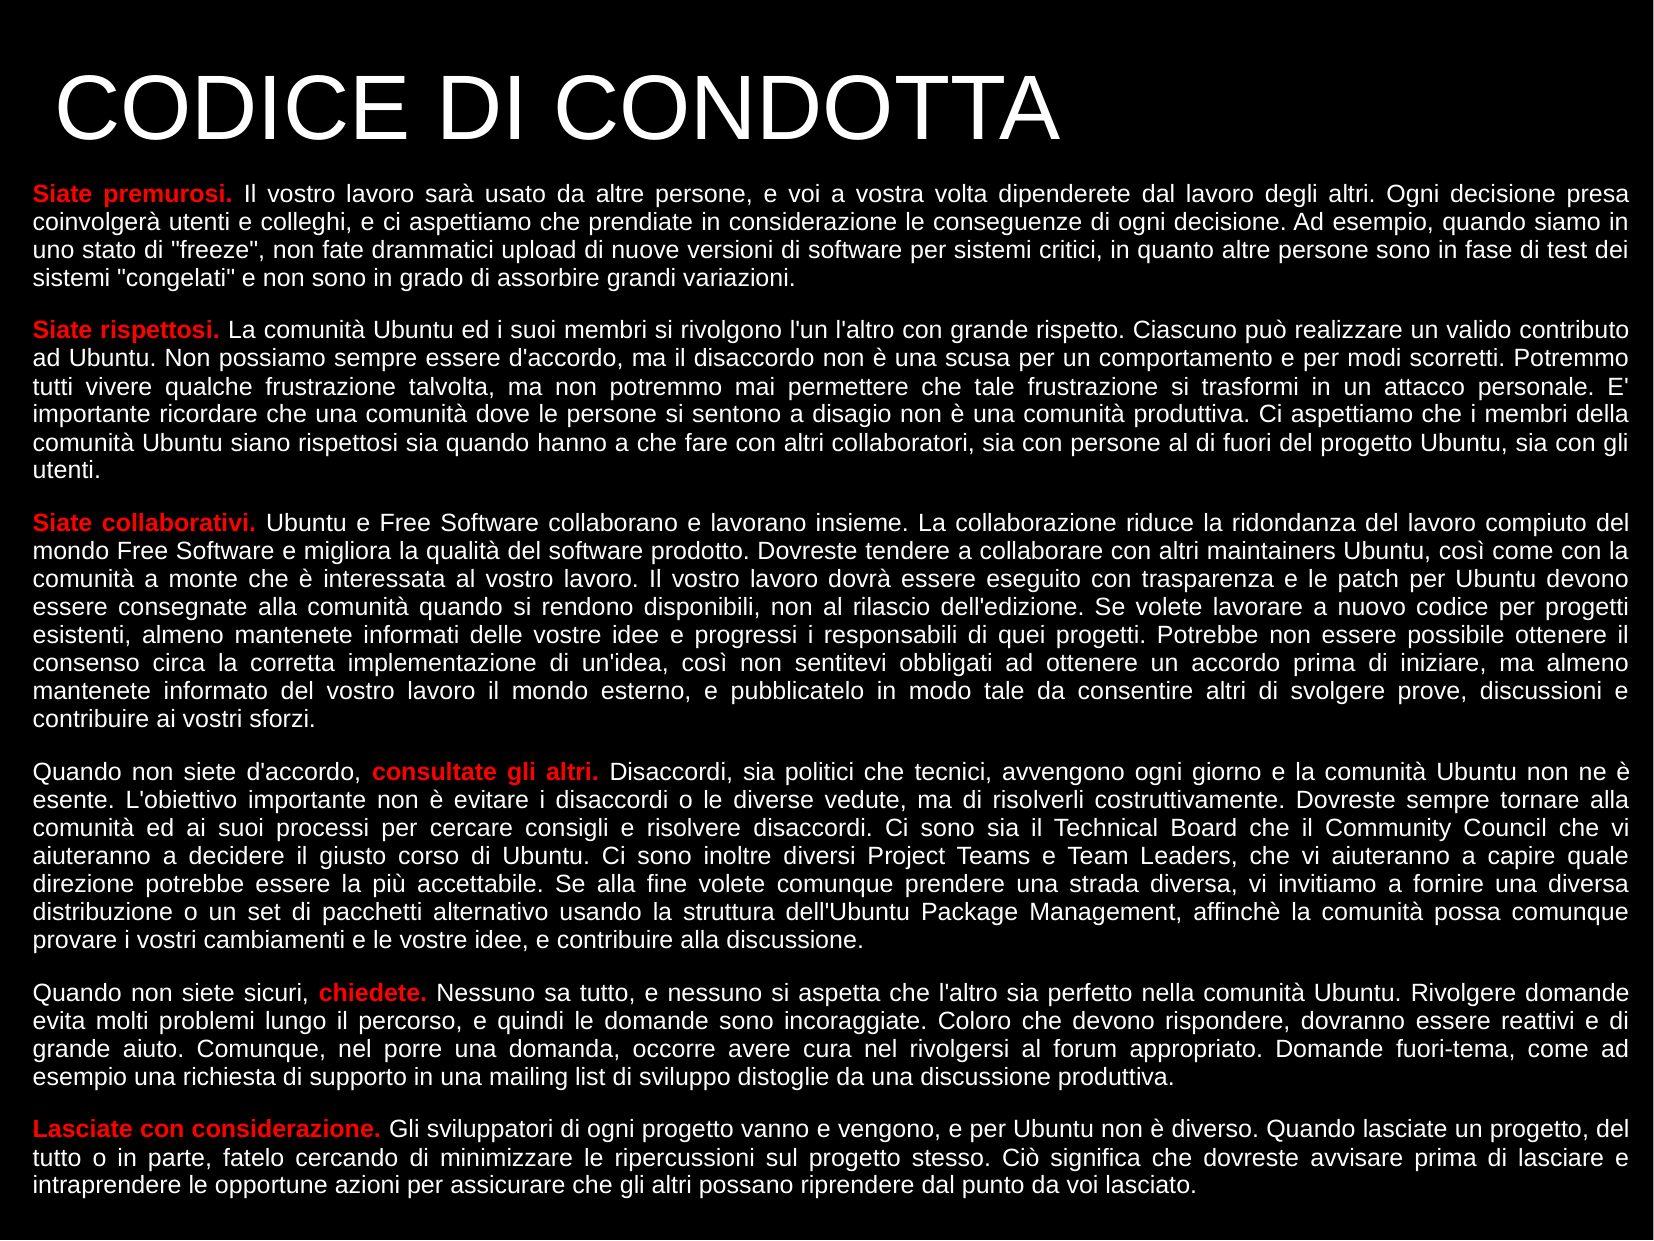

CODICE DI CONDOTTA
Siate premurosi. Il vostro lavoro sarà usato da altre persone, e voi a vostra volta dipenderete dal lavoro degli altri. Ogni decisione presa coinvolgerà utenti e colleghi, e ci aspettiamo che prendiate in considerazione le conseguenze di ogni decisione. Ad esempio, quando siamo in uno stato di "freeze", non fate drammatici upload di nuove versioni di software per sistemi critici, in quanto altre persone sono in fase di test dei sistemi "congelati" e non sono in grado di assorbire grandi variazioni.
Siate rispettosi. La comunità Ubuntu ed i suoi membri si rivolgono l'un l'altro con grande rispetto. Ciascuno può realizzare un valido contributo ad Ubuntu. Non possiamo sempre essere d'accordo, ma il disaccordo non è una scusa per un comportamento e per modi scorretti. Potremmo tutti vivere qualche frustrazione talvolta, ma non potremmo mai permettere che tale frustrazione si trasformi in un attacco personale. E' importante ricordare che una comunità dove le persone si sentono a disagio non è una comunità produttiva. Ci aspettiamo che i membri della comunità Ubuntu siano rispettosi sia quando hanno a che fare con altri collaboratori, sia con persone al di fuori del progetto Ubuntu, sia con gli utenti.
Siate collaborativi. Ubuntu e Free Software collaborano e lavorano insieme. La collaborazione riduce la ridondanza del lavoro compiuto del mondo Free Software e migliora la qualità del software prodotto. Dovreste tendere a collaborare con altri maintainers Ubuntu, così come con la comunità a monte che è interessata al vostro lavoro. Il vostro lavoro dovrà essere eseguito con trasparenza e le patch per Ubuntu devono essere consegnate alla comunità quando si rendono disponibili, non al rilascio dell'edizione. Se volete lavorare a nuovo codice per progetti esistenti, almeno mantenete informati delle vostre idee e progressi i responsabili di quei progetti. Potrebbe non essere possibile ottenere il consenso circa la corretta implementazione di un'idea, così non sentitevi obbligati ad ottenere un accordo prima di iniziare, ma almeno mantenete informato del vostro lavoro il mondo esterno, e pubblicatelo in modo tale da consentire altri di svolgere prove, discussioni e contribuire ai vostri sforzi.
Quando non siete d'accordo, consultate gli altri. Disaccordi, sia politici che tecnici, avvengono ogni giorno e la comunità Ubuntu non ne è esente. L'obiettivo importante non è evitare i disaccordi o le diverse vedute, ma di risolverli costruttivamente. Dovreste sempre tornare alla comunità ed ai suoi processi per cercare consigli e risolvere disaccordi. Ci sono sia il Technical Board che il Community Council che vi aiuteranno a decidere il giusto corso di Ubuntu. Ci sono inoltre diversi Project Teams e Team Leaders, che vi aiuteranno a capire quale direzione potrebbe essere la più accettabile. Se alla fine volete comunque prendere una strada diversa, vi invitiamo a fornire una diversa distribuzione o un set di pacchetti alternativo usando la struttura dell'Ubuntu Package Management, affinchè la comunità possa comunque provare i vostri cambiamenti e le vostre idee, e contribuire alla discussione.
Quando non siete sicuri, chiedete. Nessuno sa tutto, e nessuno si aspetta che l'altro sia perfetto nella comunità Ubuntu. Rivolgere domande evita molti problemi lungo il percorso, e quindi le domande sono incoraggiate. Coloro che devono rispondere, dovranno essere reattivi e di grande aiuto. Comunque, nel porre una domanda, occorre avere cura nel rivolgersi al forum appropriato. Domande fuori-tema, come ad esempio una richiesta di supporto in una mailing list di sviluppo distoglie da una discussione produttiva.
Lasciate con considerazione. Gli sviluppatori di ogni progetto vanno e vengono, e per Ubuntu non è diverso. Quando lasciate un progetto, del tutto o in parte, fatelo cercando di minimizzare le ripercussioni sul progetto stesso. Ciò significa che dovreste avvisare prima di lasciare e intraprendere le opportune azioni per assicurare che gli altri possano riprendere dal punto da voi lasciato.